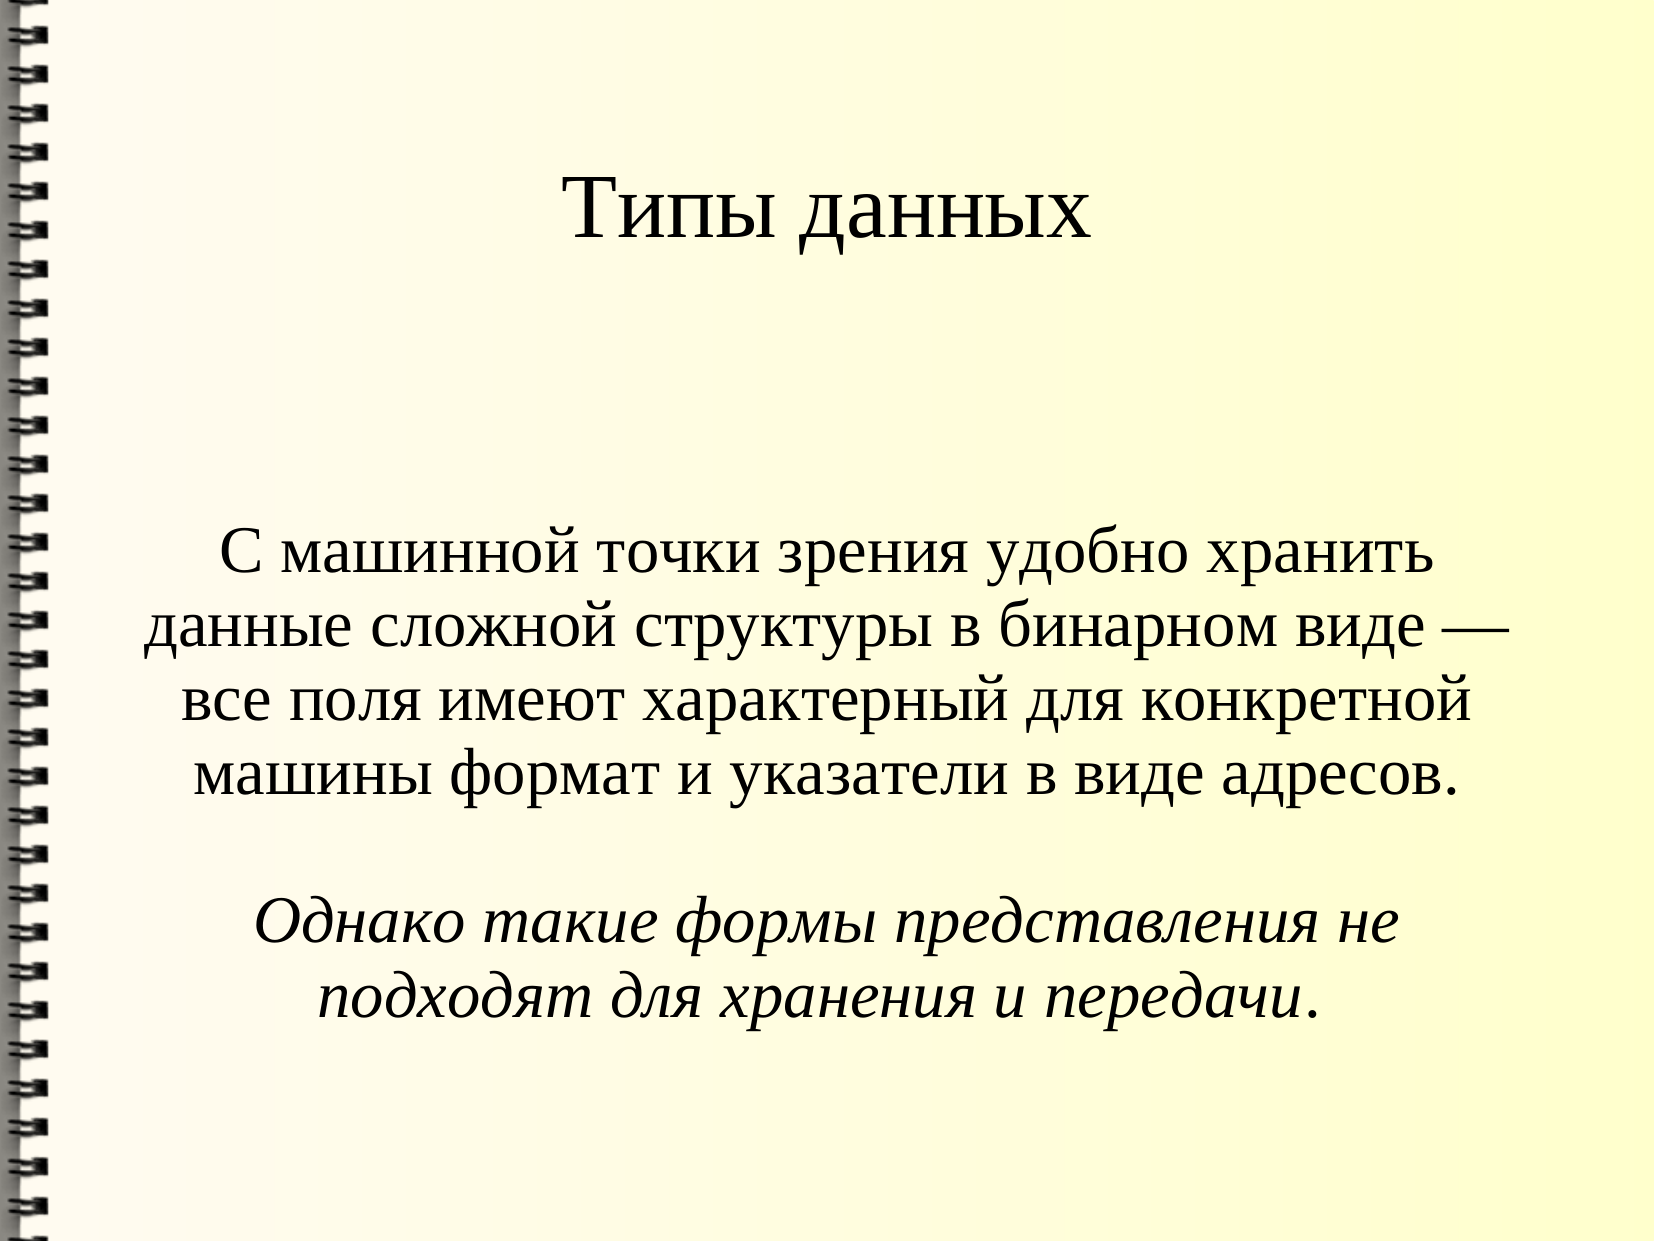

# Типы данных
С машинной точки зрения удобно хранить данные сложной структуры в бинарном виде — все поля имеют характерный для конкретной машины формат и указатели в виде адресов.
Однако такие формы представления не подходят для хранения и передачи.